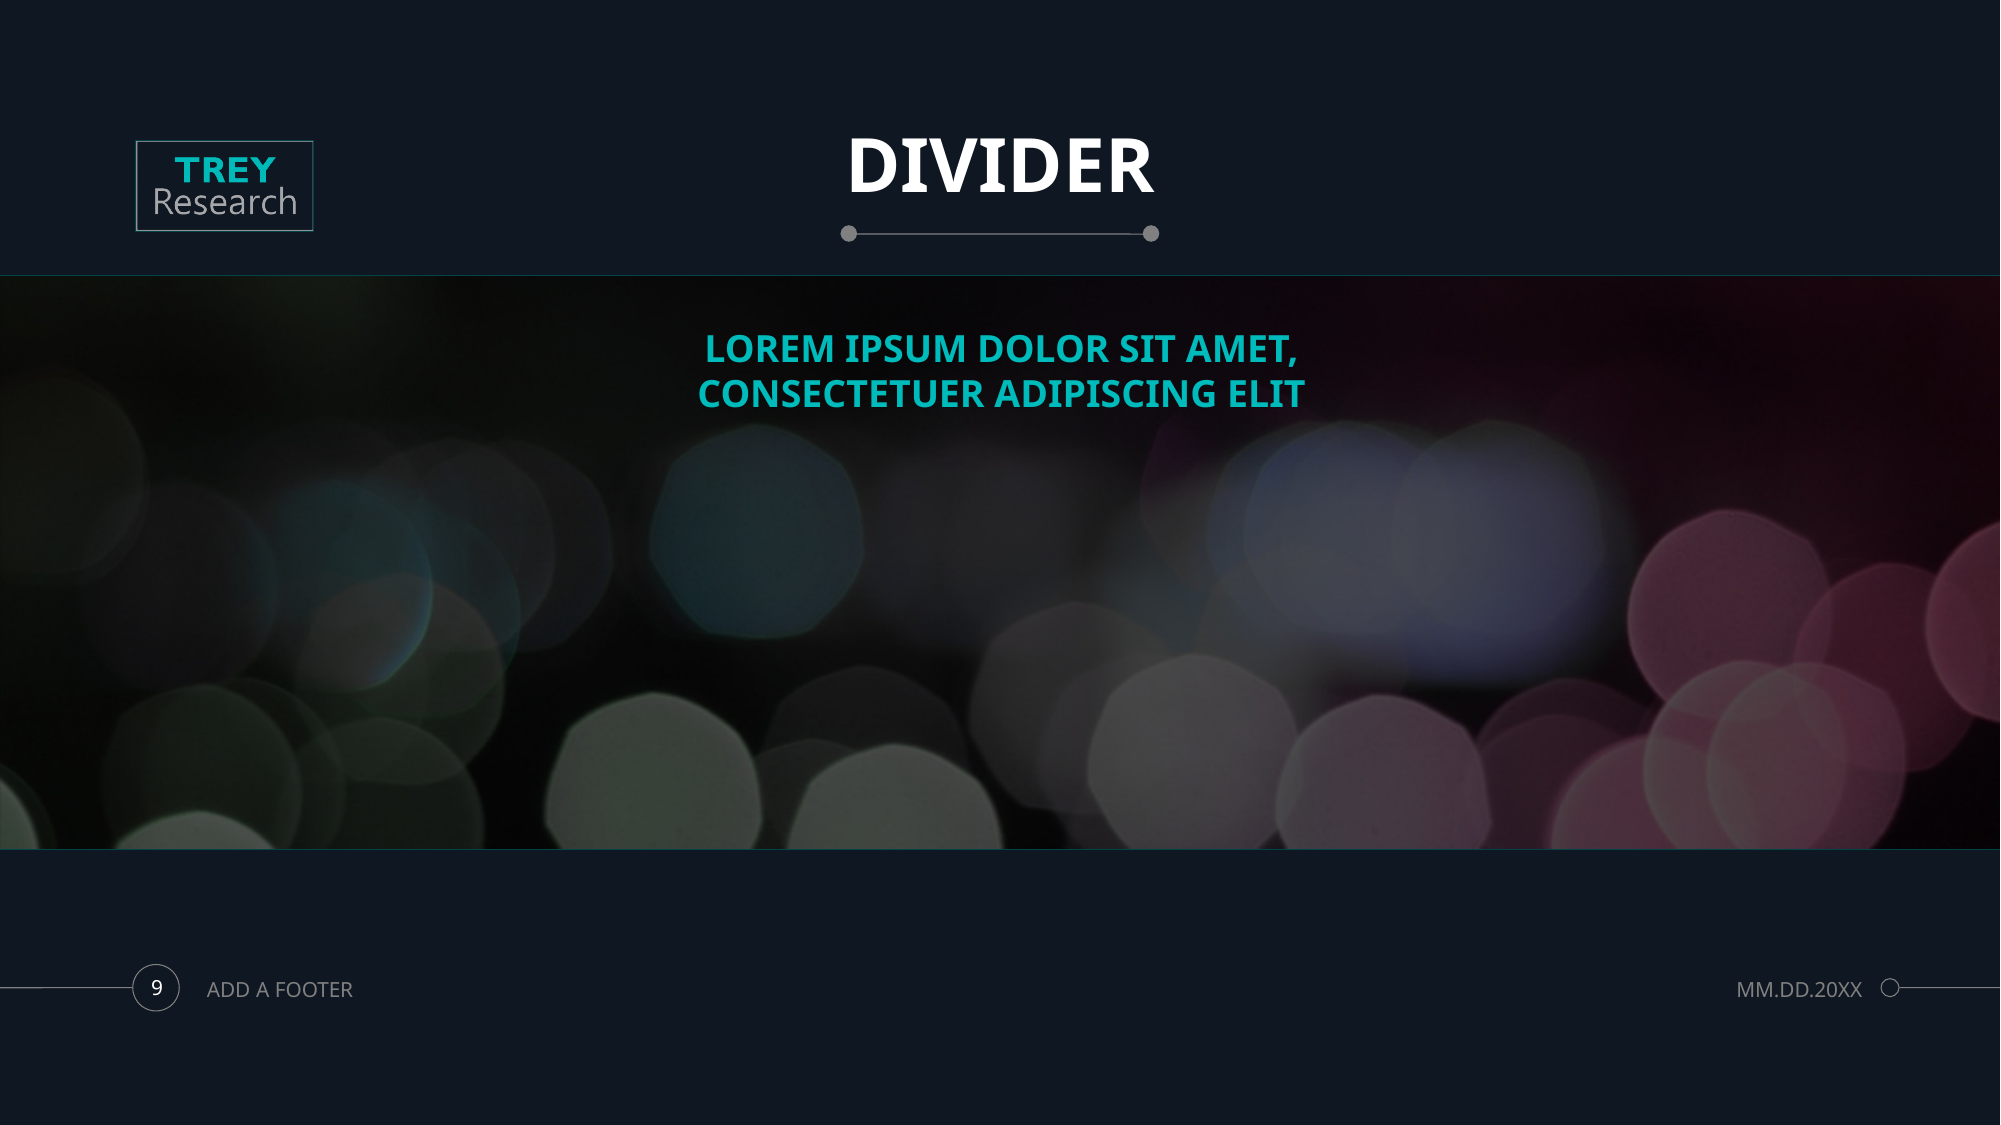

# DIVIDER
LOREM IPSUM DOLOR SIT AMET, CONSECTETUER ADIPISCING ELIT
ADD A FOOTER
MM.DD.20XX